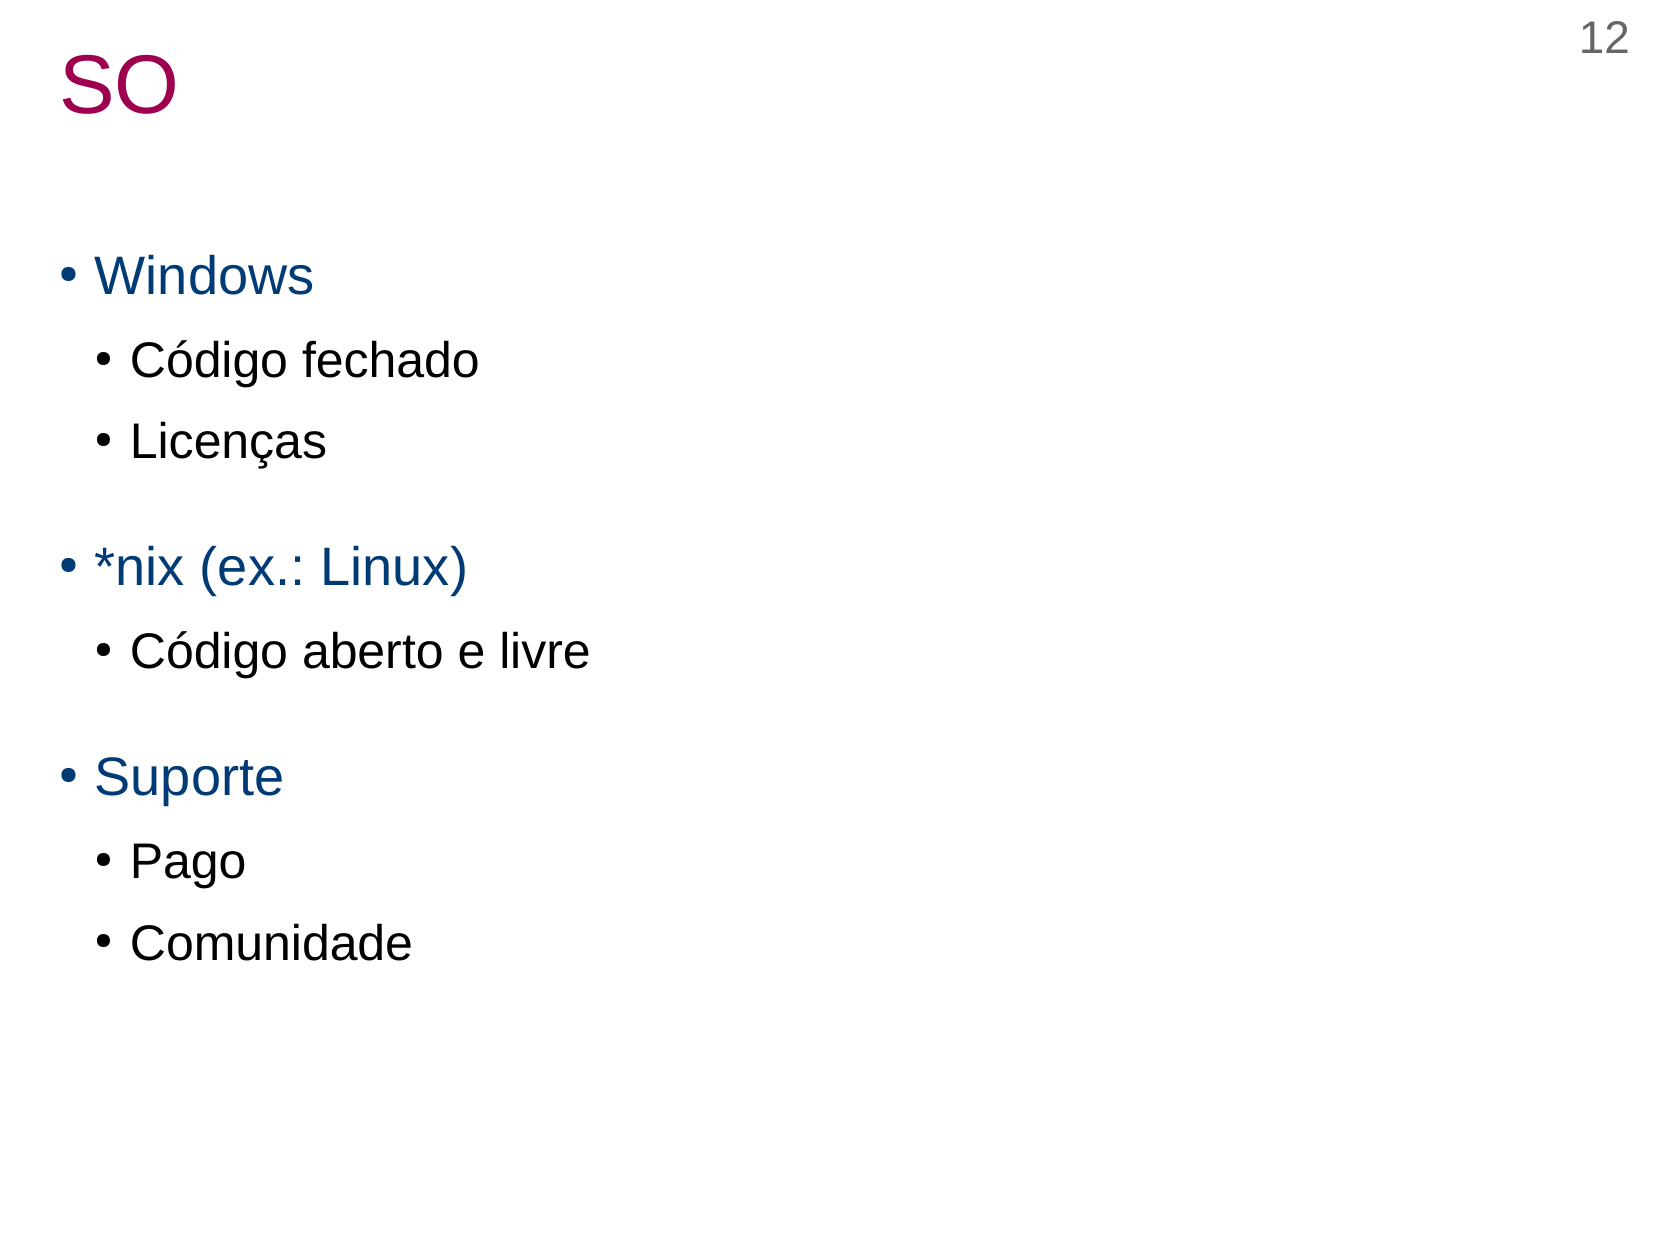

12
# SO
Windows
Código fechado
Licenças
*nix (ex.: Linux)
Código aberto e livre
Suporte
Pago
Comunidade